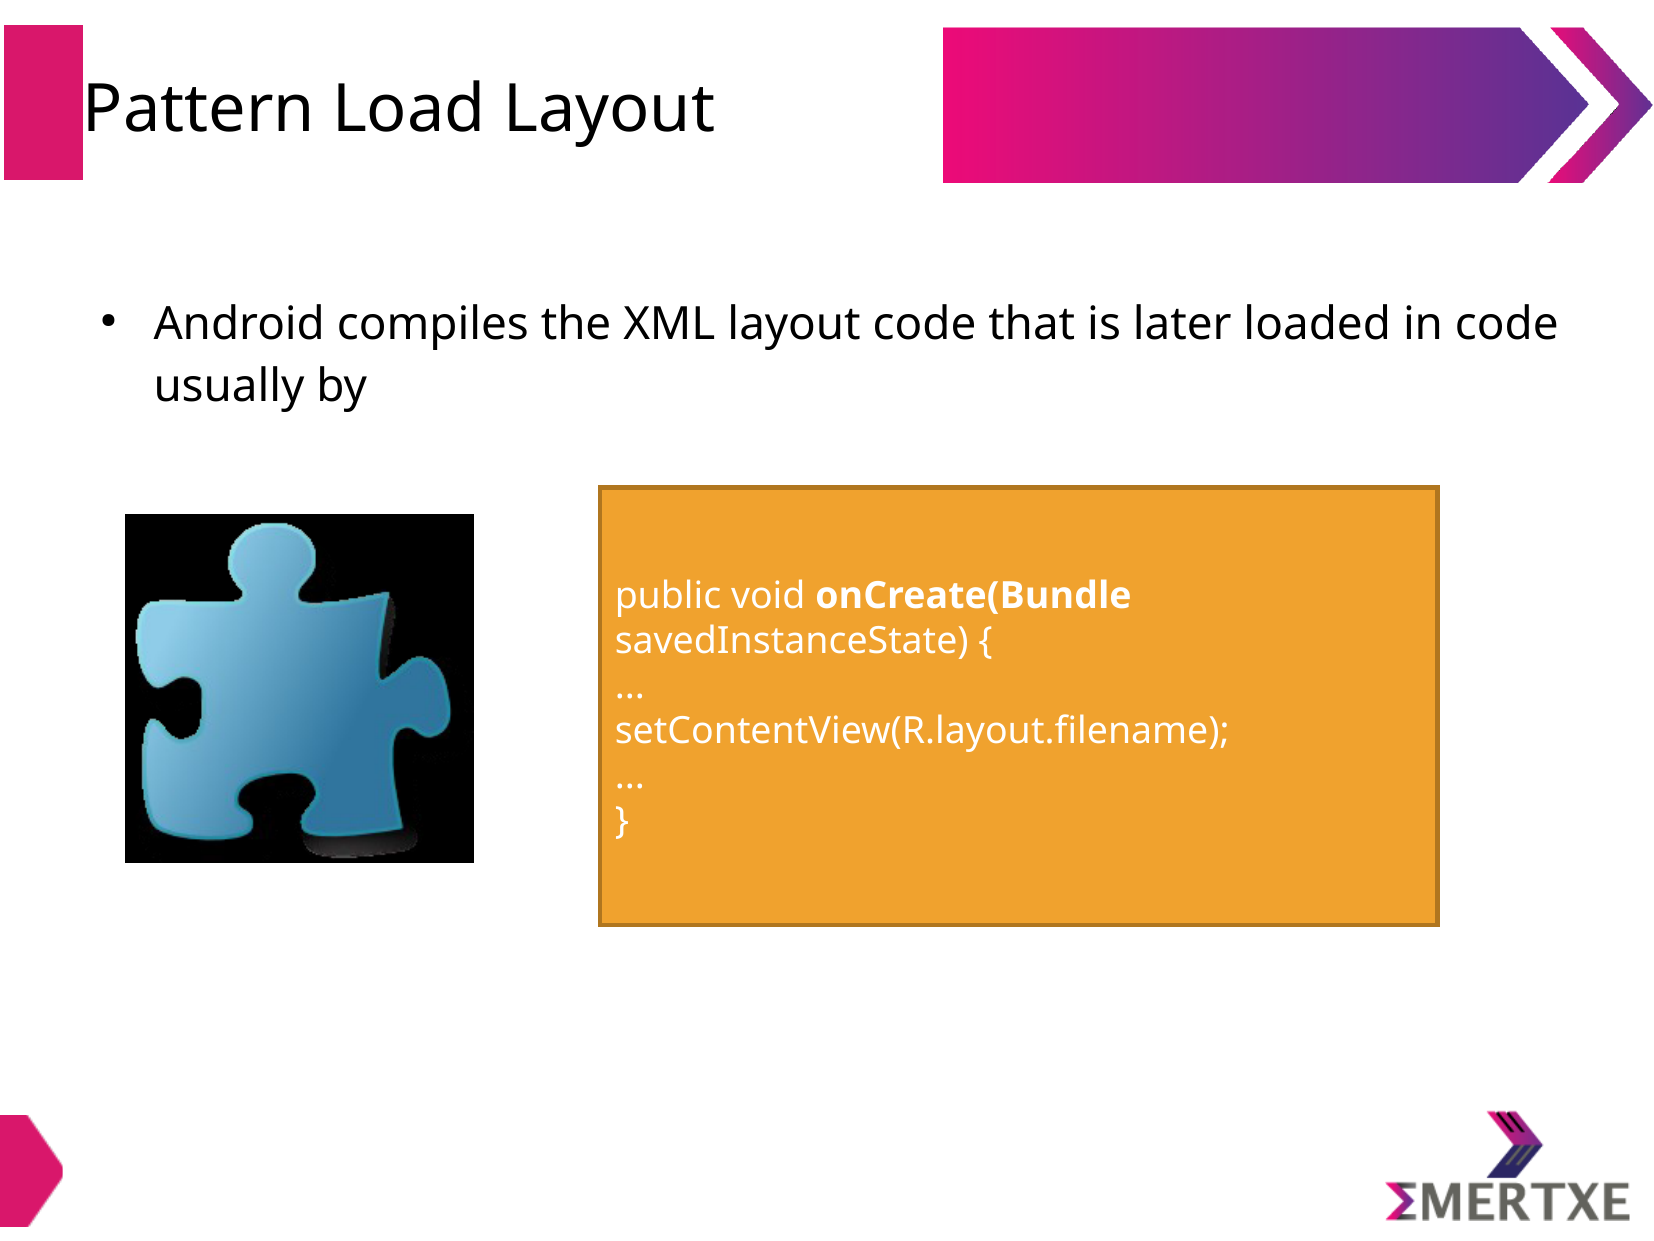

# Pattern Load Layout
Android compiles the XML layout code that is later loaded in code usually by
public void onCreate(Bundle
savedInstanceState) {
...
setContentView(R.layout.filename);
...
}